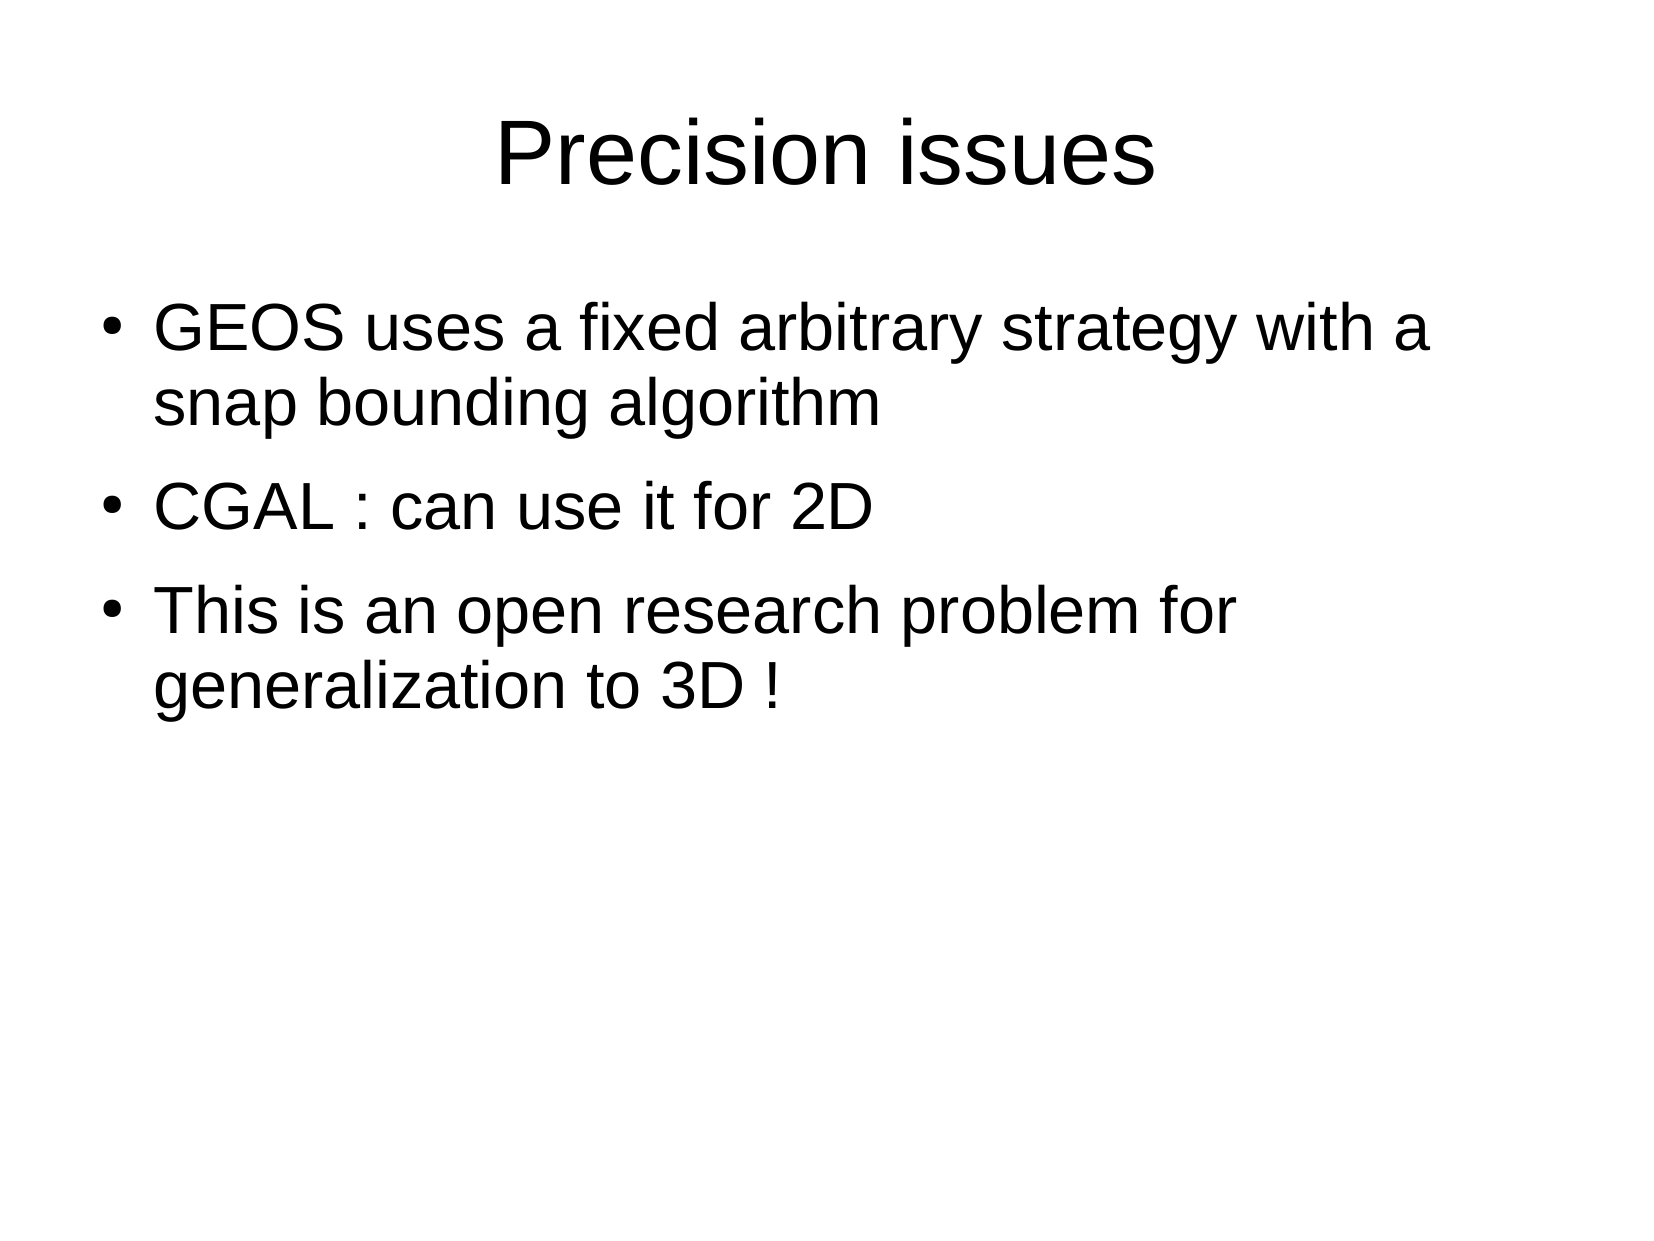

# Precision issues
GEOS uses a fixed arbitrary strategy with a snap bounding algorithm
CGAL : can use it for 2D
This is an open research problem for generalization to 3D !